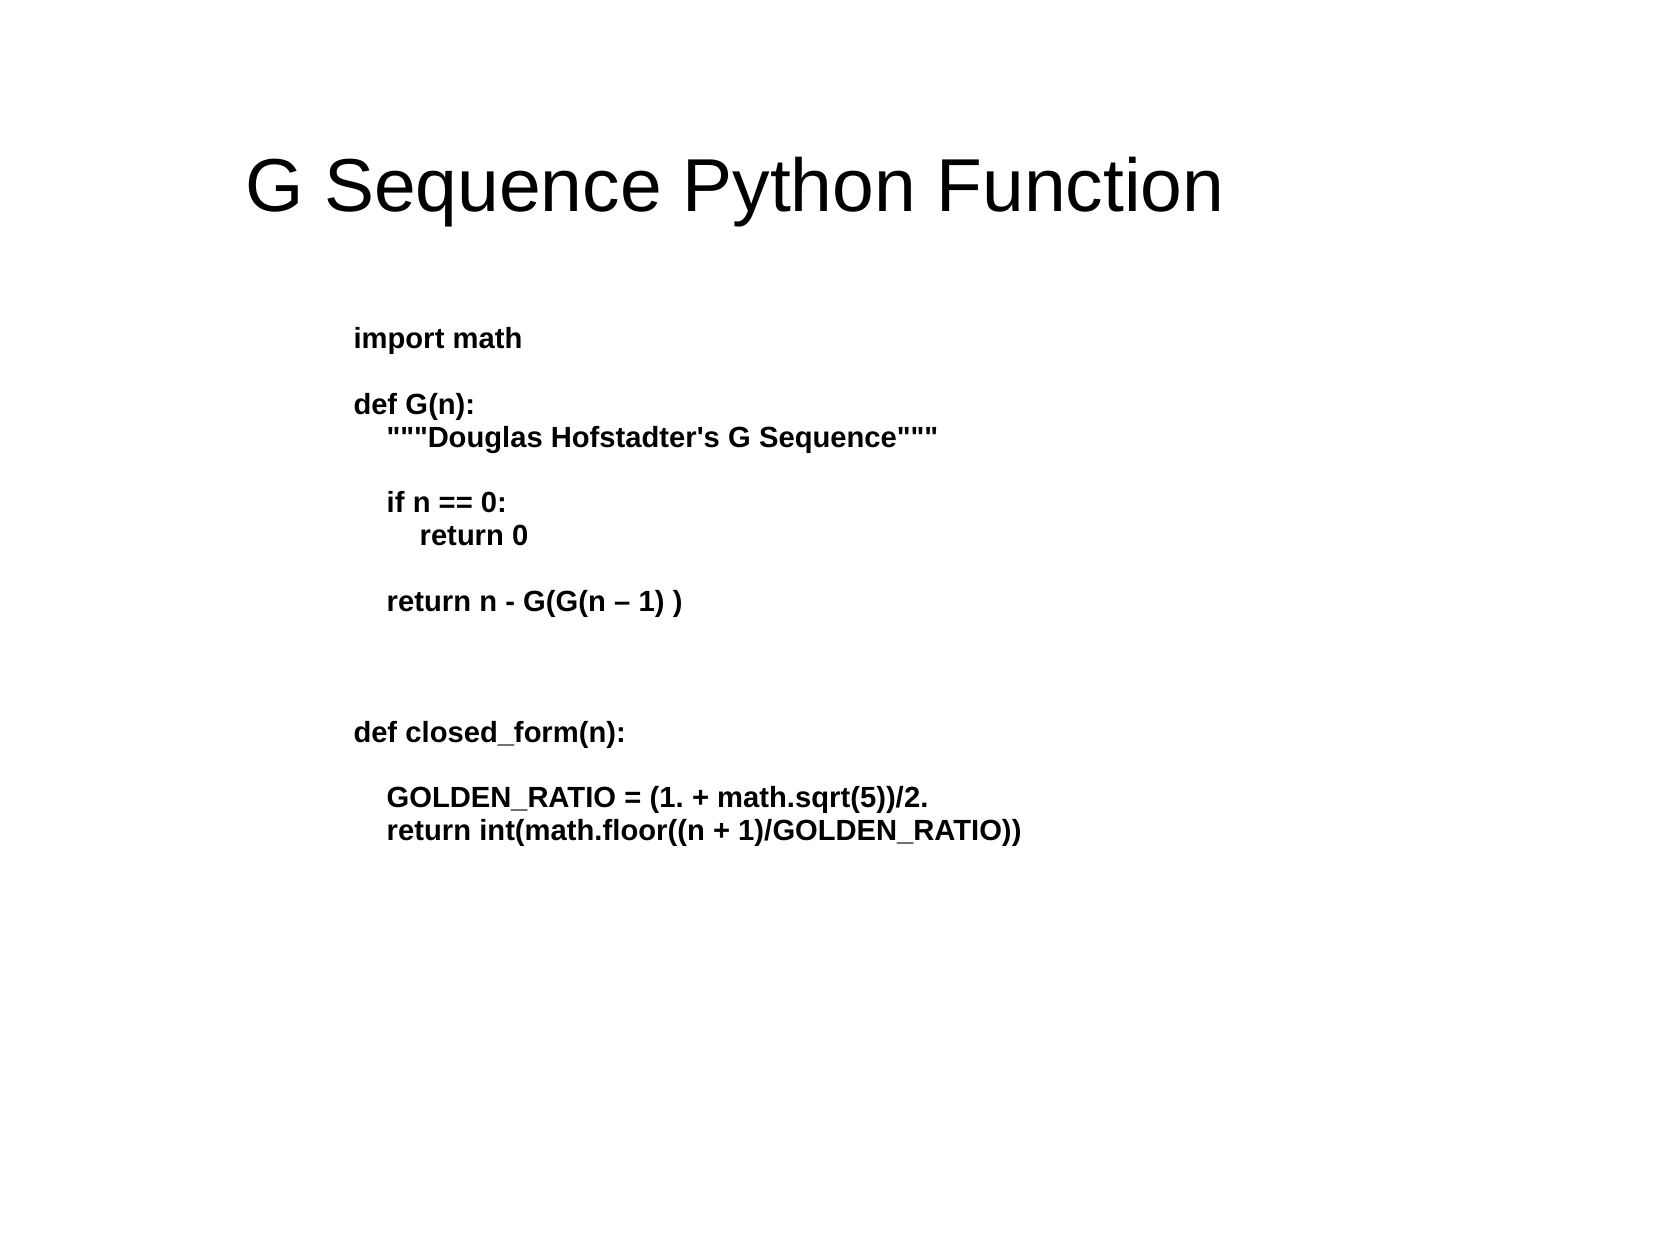

G Sequence Python Function
import math
def G(n):
 """Douglas Hofstadter's G Sequence"""
 if n == 0:
 return 0
 return n - G(G(n – 1) )
def closed_form(n):
 GOLDEN_RATIO = (1. + math.sqrt(5))/2.
 return int(math.floor((n + 1)/GOLDEN_RATIO))